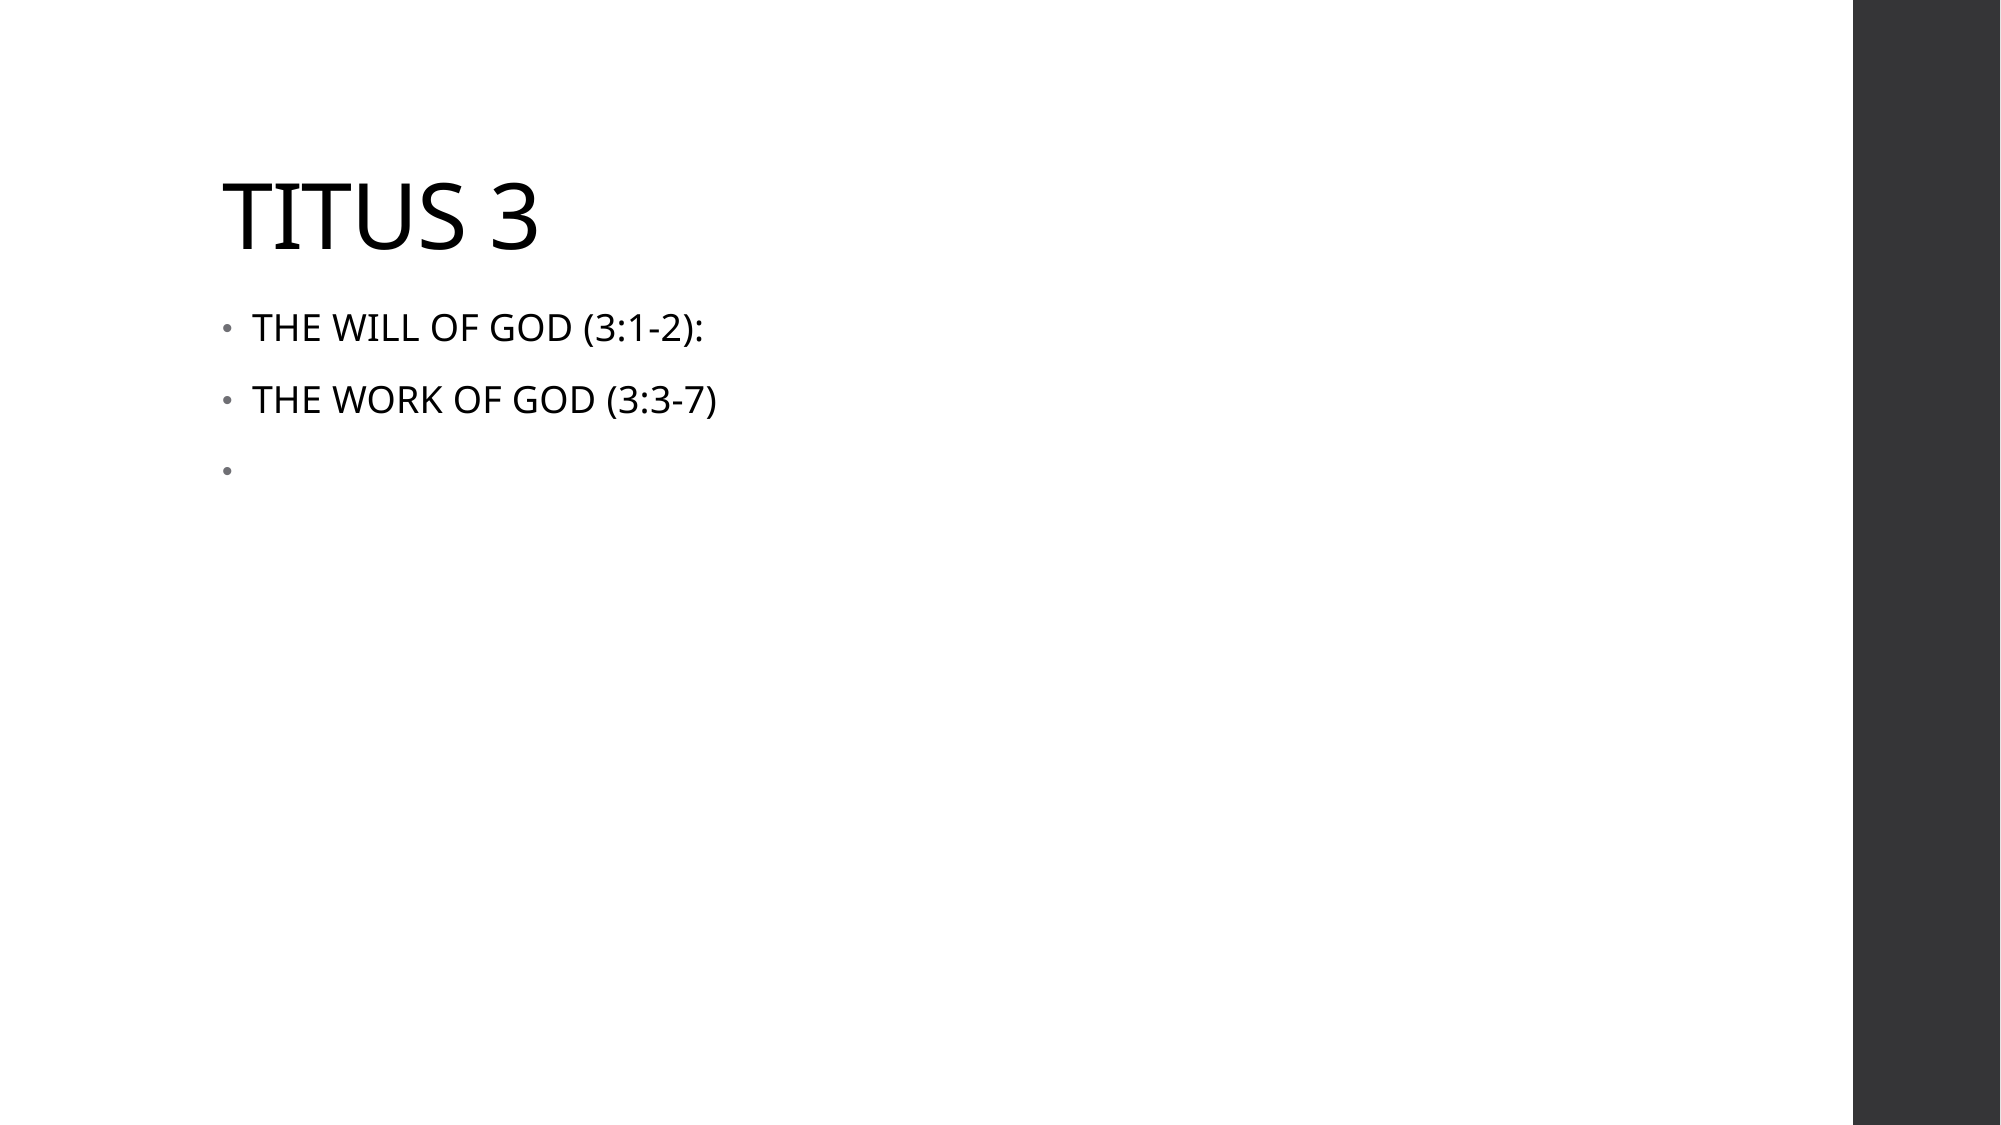

# TITUS 3
THE WILL OF GOD (3:1-2):
THE WORK OF GOD (3:3-7)